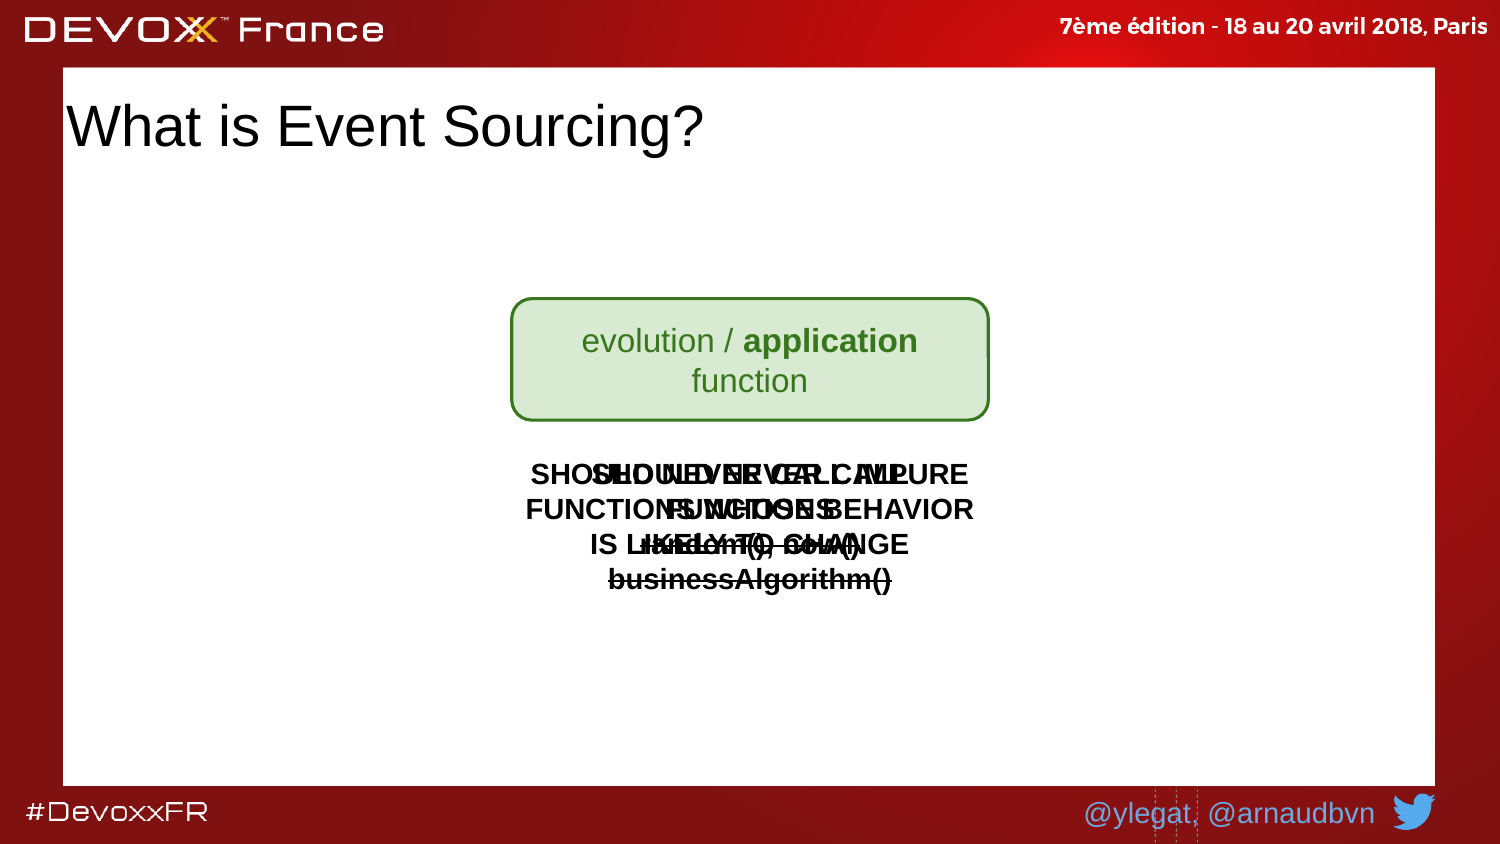

# What is Event Sourcing?
evolution / application function
SHOULD NEVER CALL IMPURE FUNCTIONS
random(), now()
SHOULD NEVER CALL FUNCTIONS WHOSE BEHAVIOR IS LIKELY TO CHANGE
businessAlgorithm()
@ylegat, @arnaudbvn